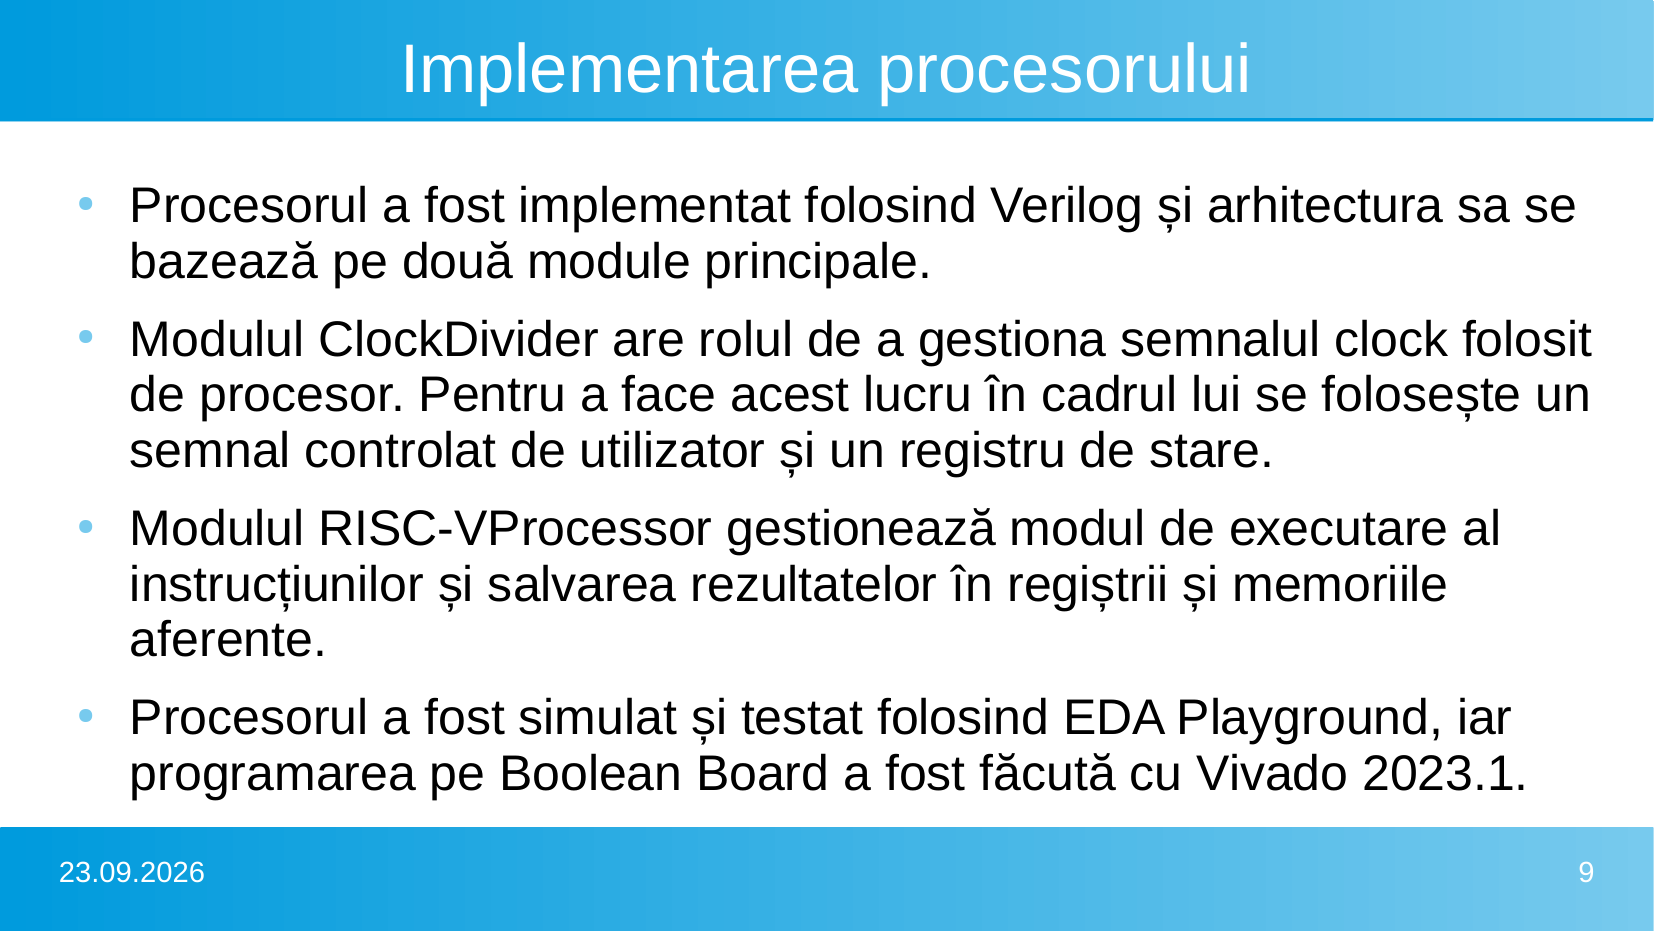

# Implementarea procesorului
Procesorul a fost implementat folosind Verilog și arhitectura sa se bazează pe două module principale.
Modulul ClockDivider are rolul de a gestiona semnalul clock folosit de procesor. Pentru a face acest lucru în cadrul lui se folosește un semnal controlat de utilizator și un registru de stare.
Modulul RISC-VProcessor gestionează modul de executare al instrucțiunilor și salvarea rezultatelor în regiștrii și memoriile aferente.
Procesorul a fost simulat și testat folosind EDA Playground, iar programarea pe Boolean Board a fost făcută cu Vivado 2023.1.
9